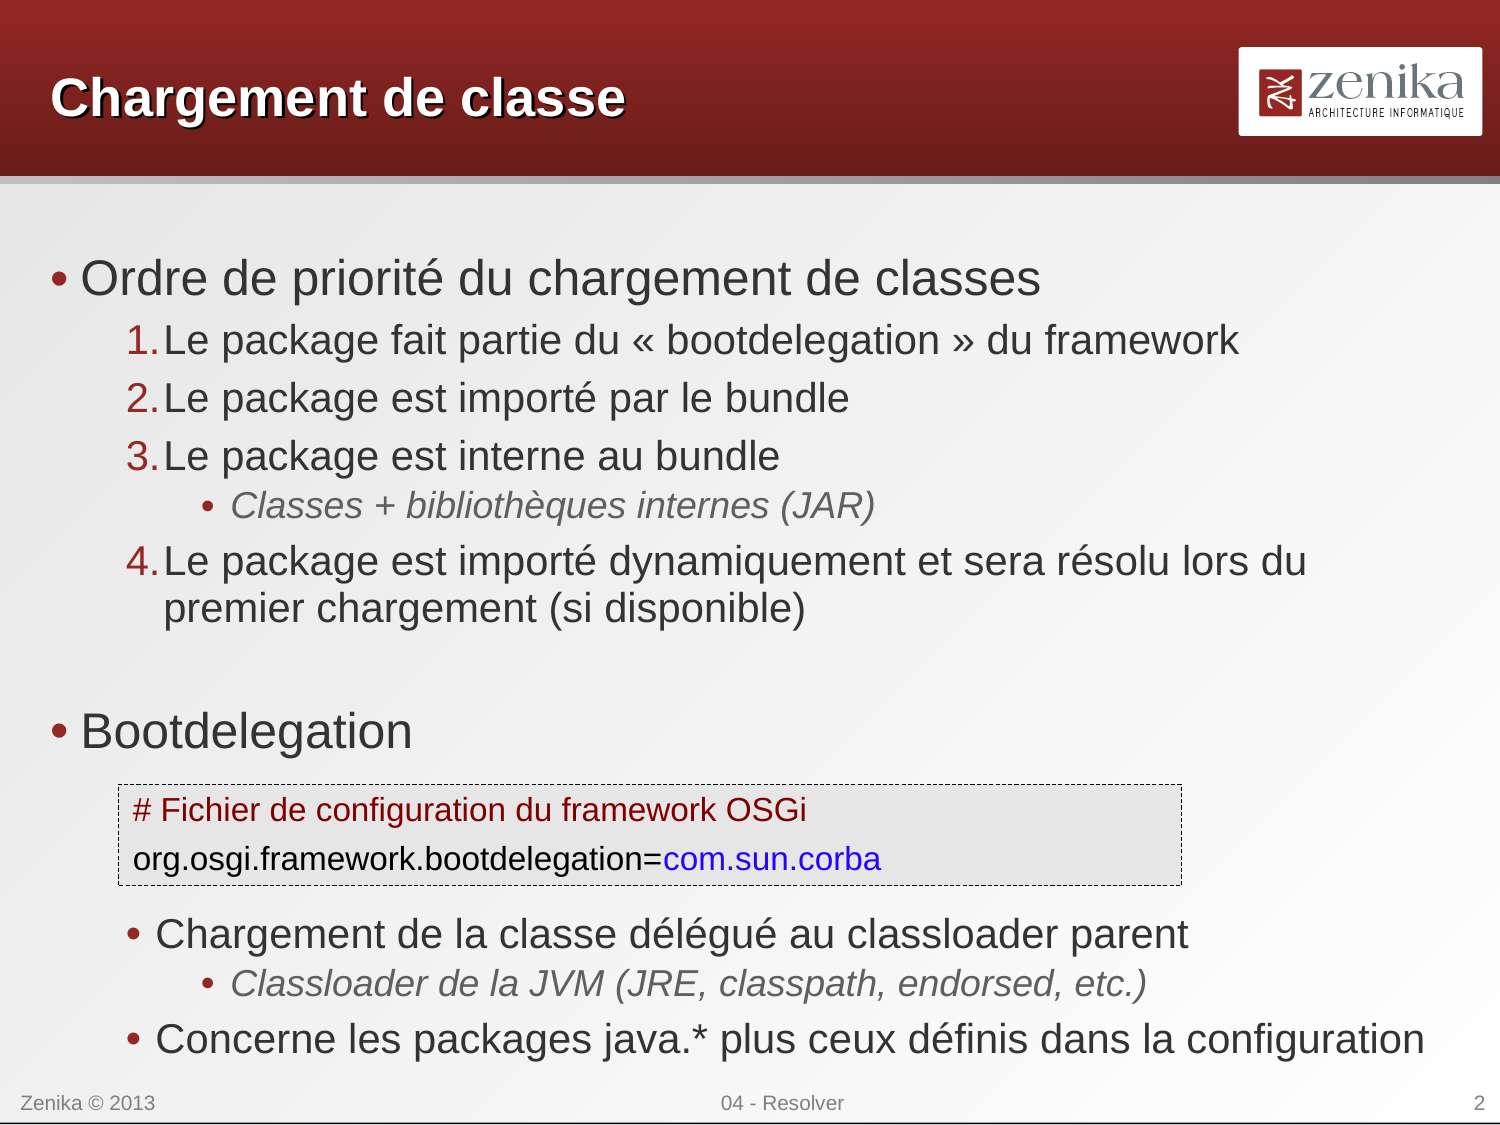

# Chargement de classe
Ordre de priorité du chargement de classes
Le package fait partie du « bootdelegation » du framework
Le package est importé par le bundle
Le package est interne au bundle
Classes + bibliothèques internes (JAR)
Le package est importé dynamiquement et sera résolu lors du premier chargement (si disponible)
Bootdelegation
Chargement de la classe délégué au classloader parent
Classloader de la JVM (JRE, classpath, endorsed, etc.)
Concerne les packages java.* plus ceux définis dans la configuration
# Fichier de configuration du framework OSGi
org.osgi.framework.bootdelegation=com.sun.corba